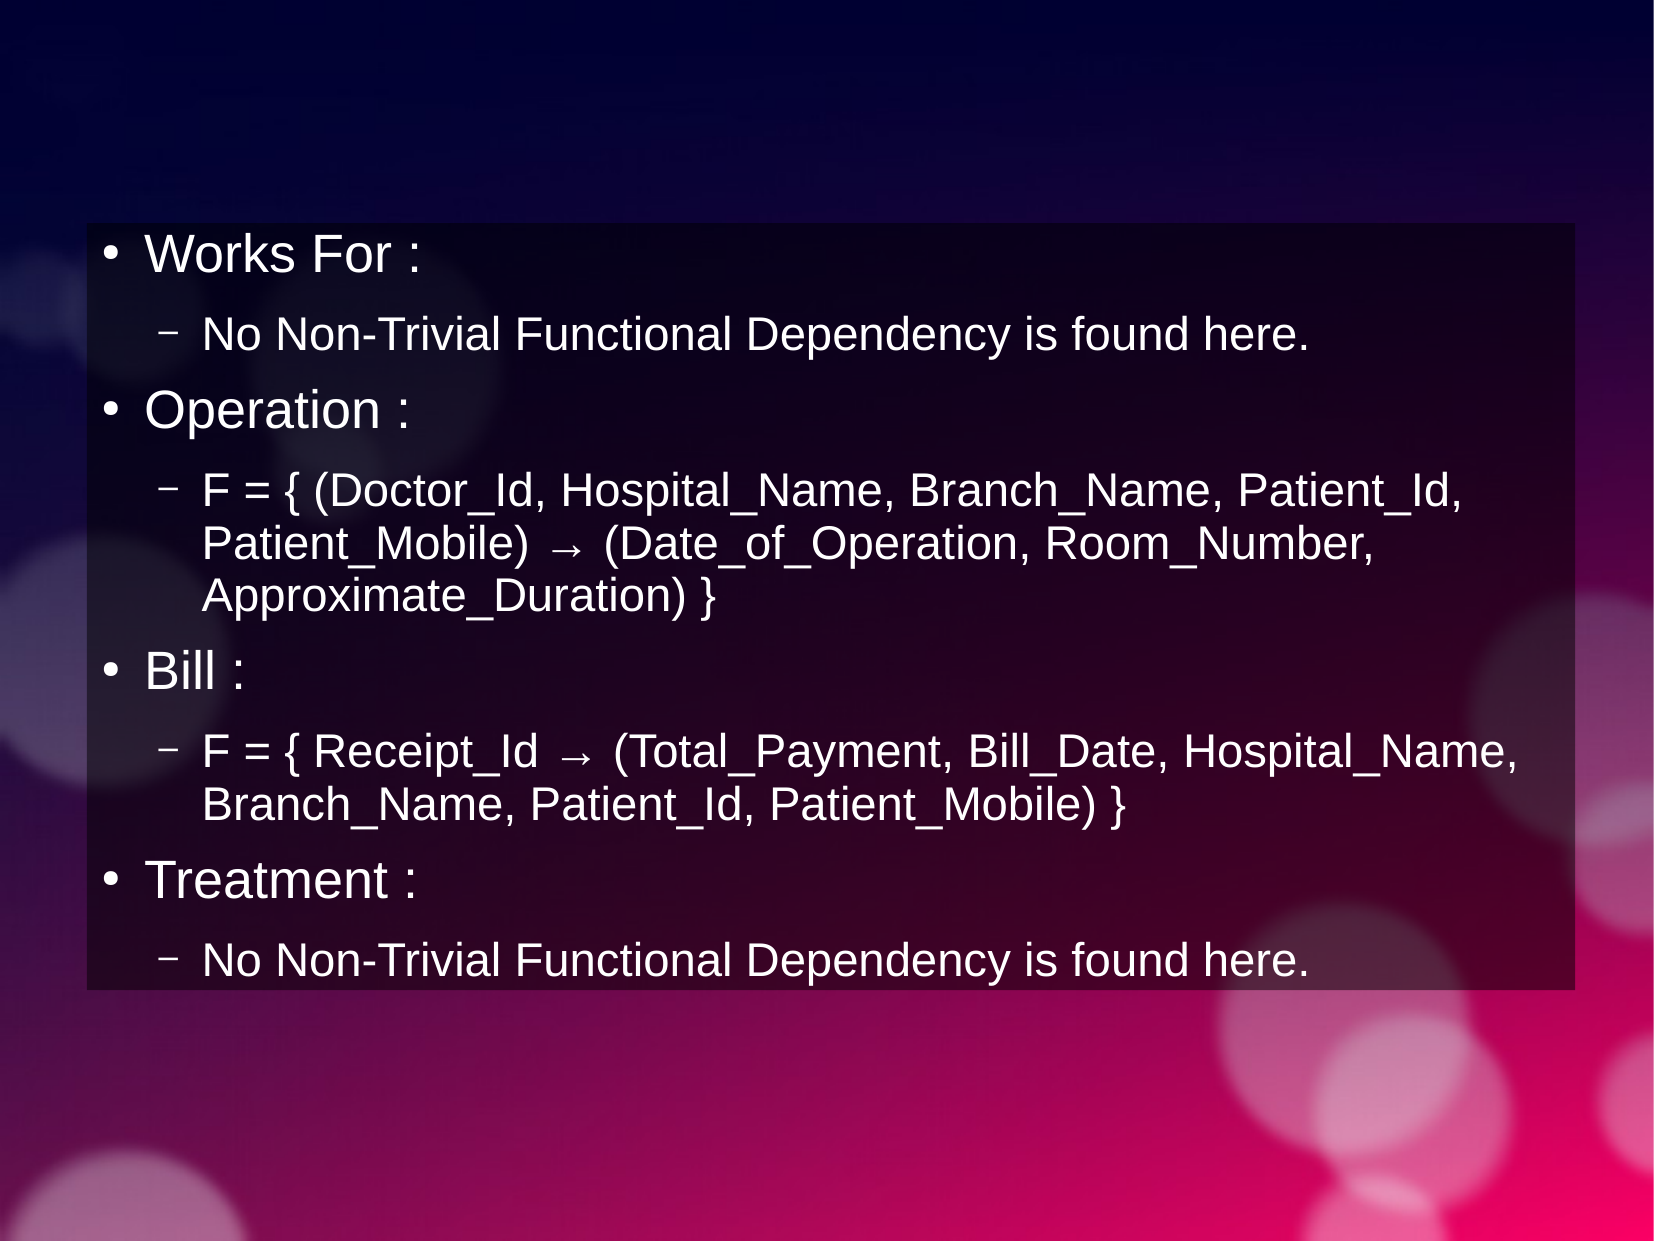

# Works For :
No Non-Trivial Functional Dependency is found here.
Operation :
F = { (Doctor_Id, Hospital_Name, Branch_Name, Patient_Id, Patient_Mobile) → (Date_of_Operation, Room_Number, Approximate_Duration) }
Bill :
F = { Receipt_Id → (Total_Payment, Bill_Date, Hospital_Name, Branch_Name, Patient_Id, Patient_Mobile) }
Treatment :
No Non-Trivial Functional Dependency is found here.